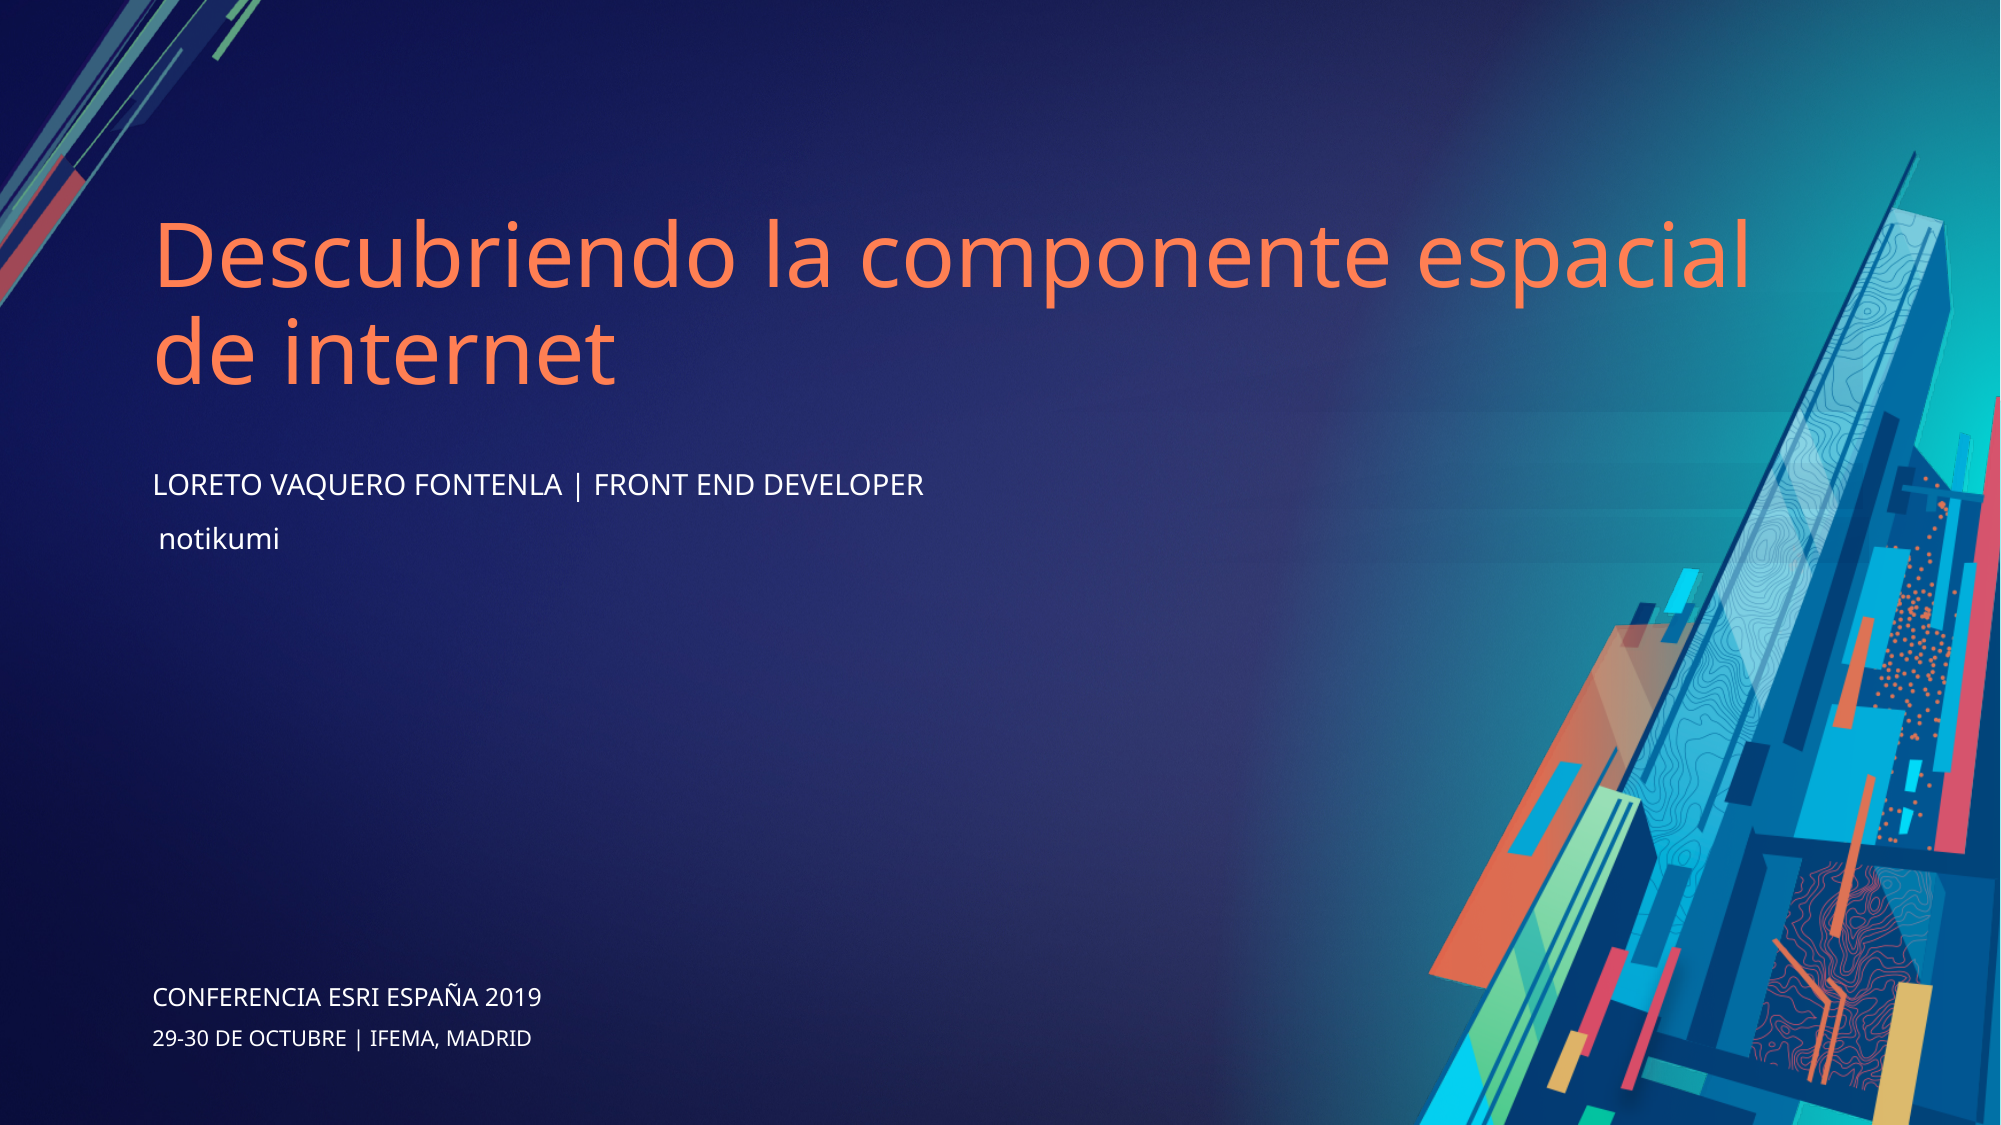

# Descubriendo la componente espacial de internet
LORETO VAQUERO FONTENLA | FRONT END DEVELOPER
notikumi